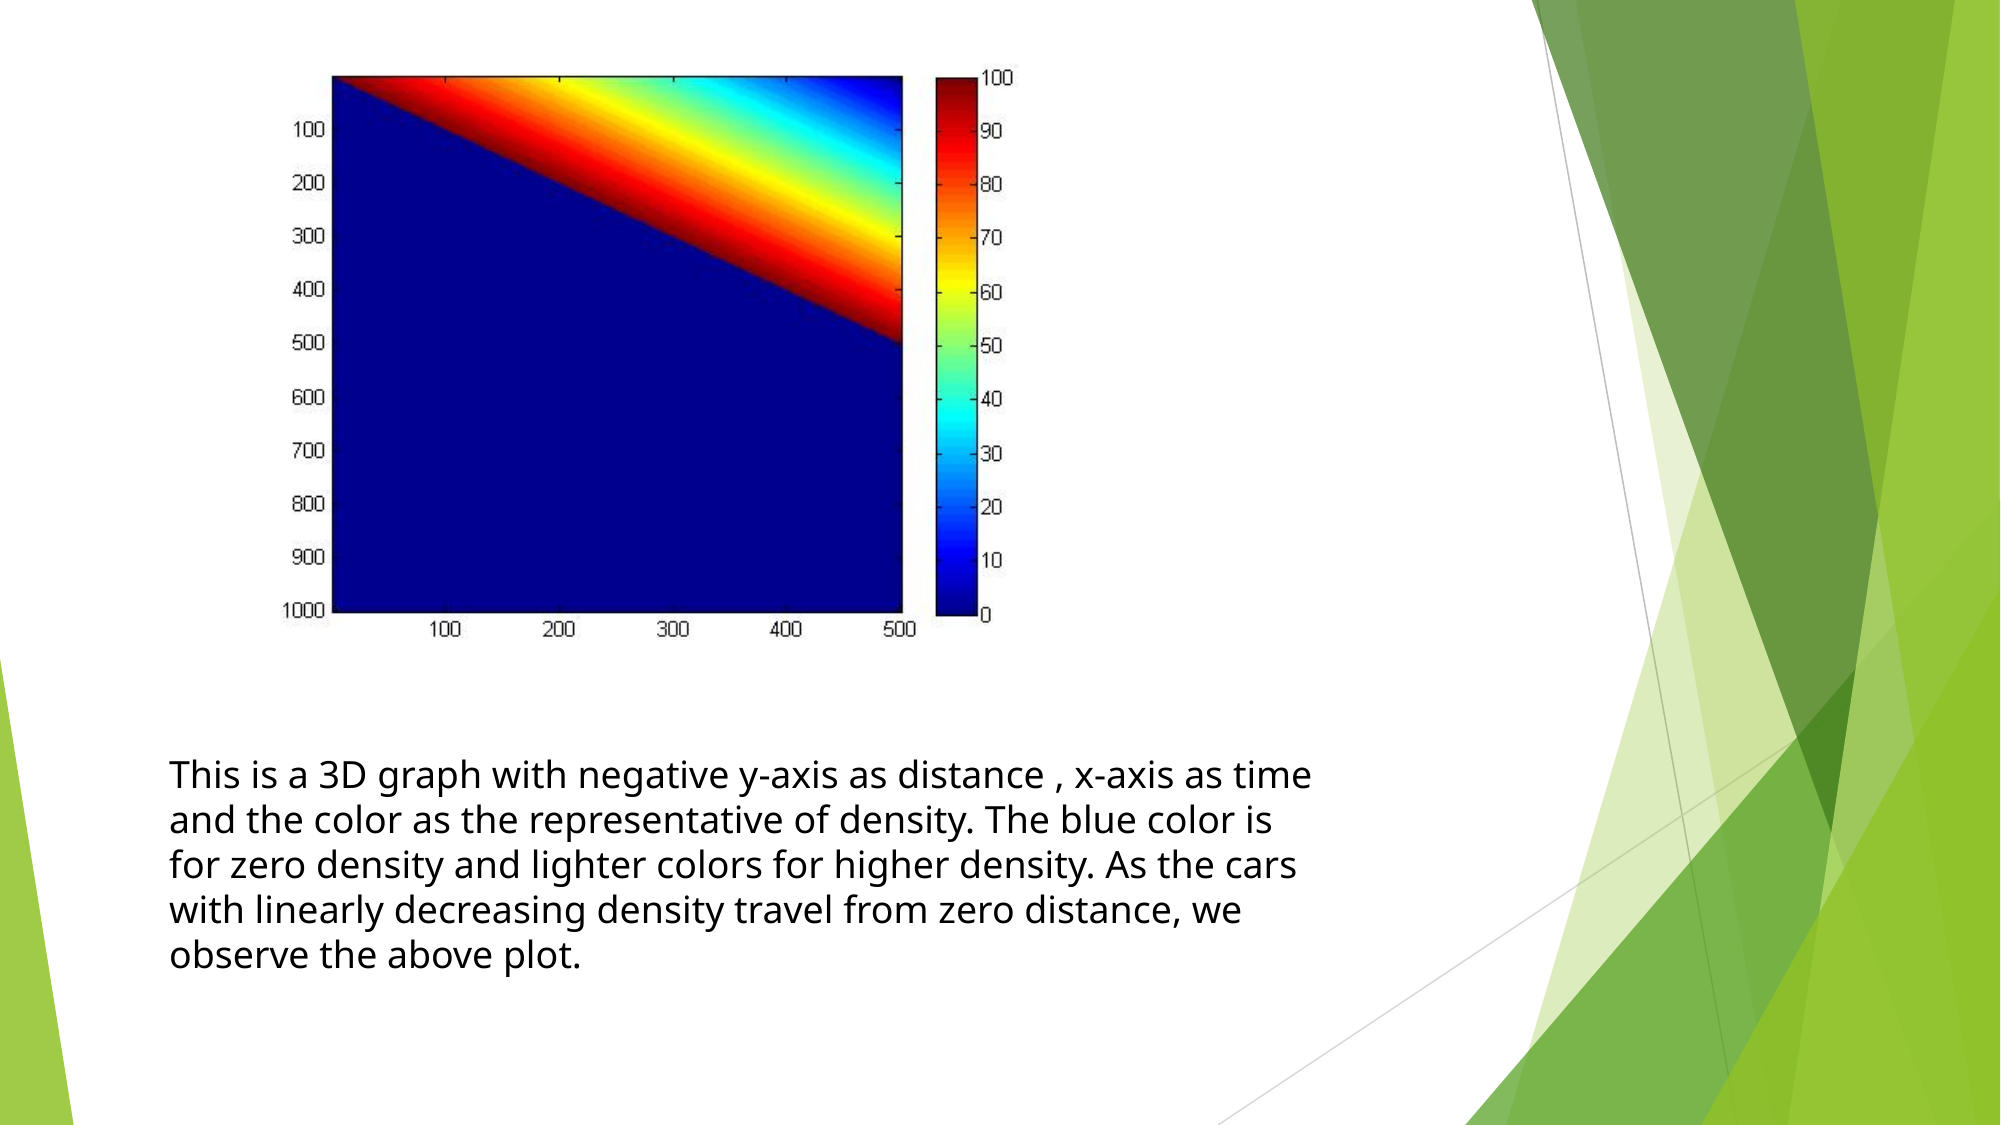

This is a 3D graph with negative y-axis as distance , x-axis as time and the color as the representative of density. The blue color is for zero density and lighter colors for higher density. As the cars with linearly decreasing density travel from zero distance, we observe the above plot.